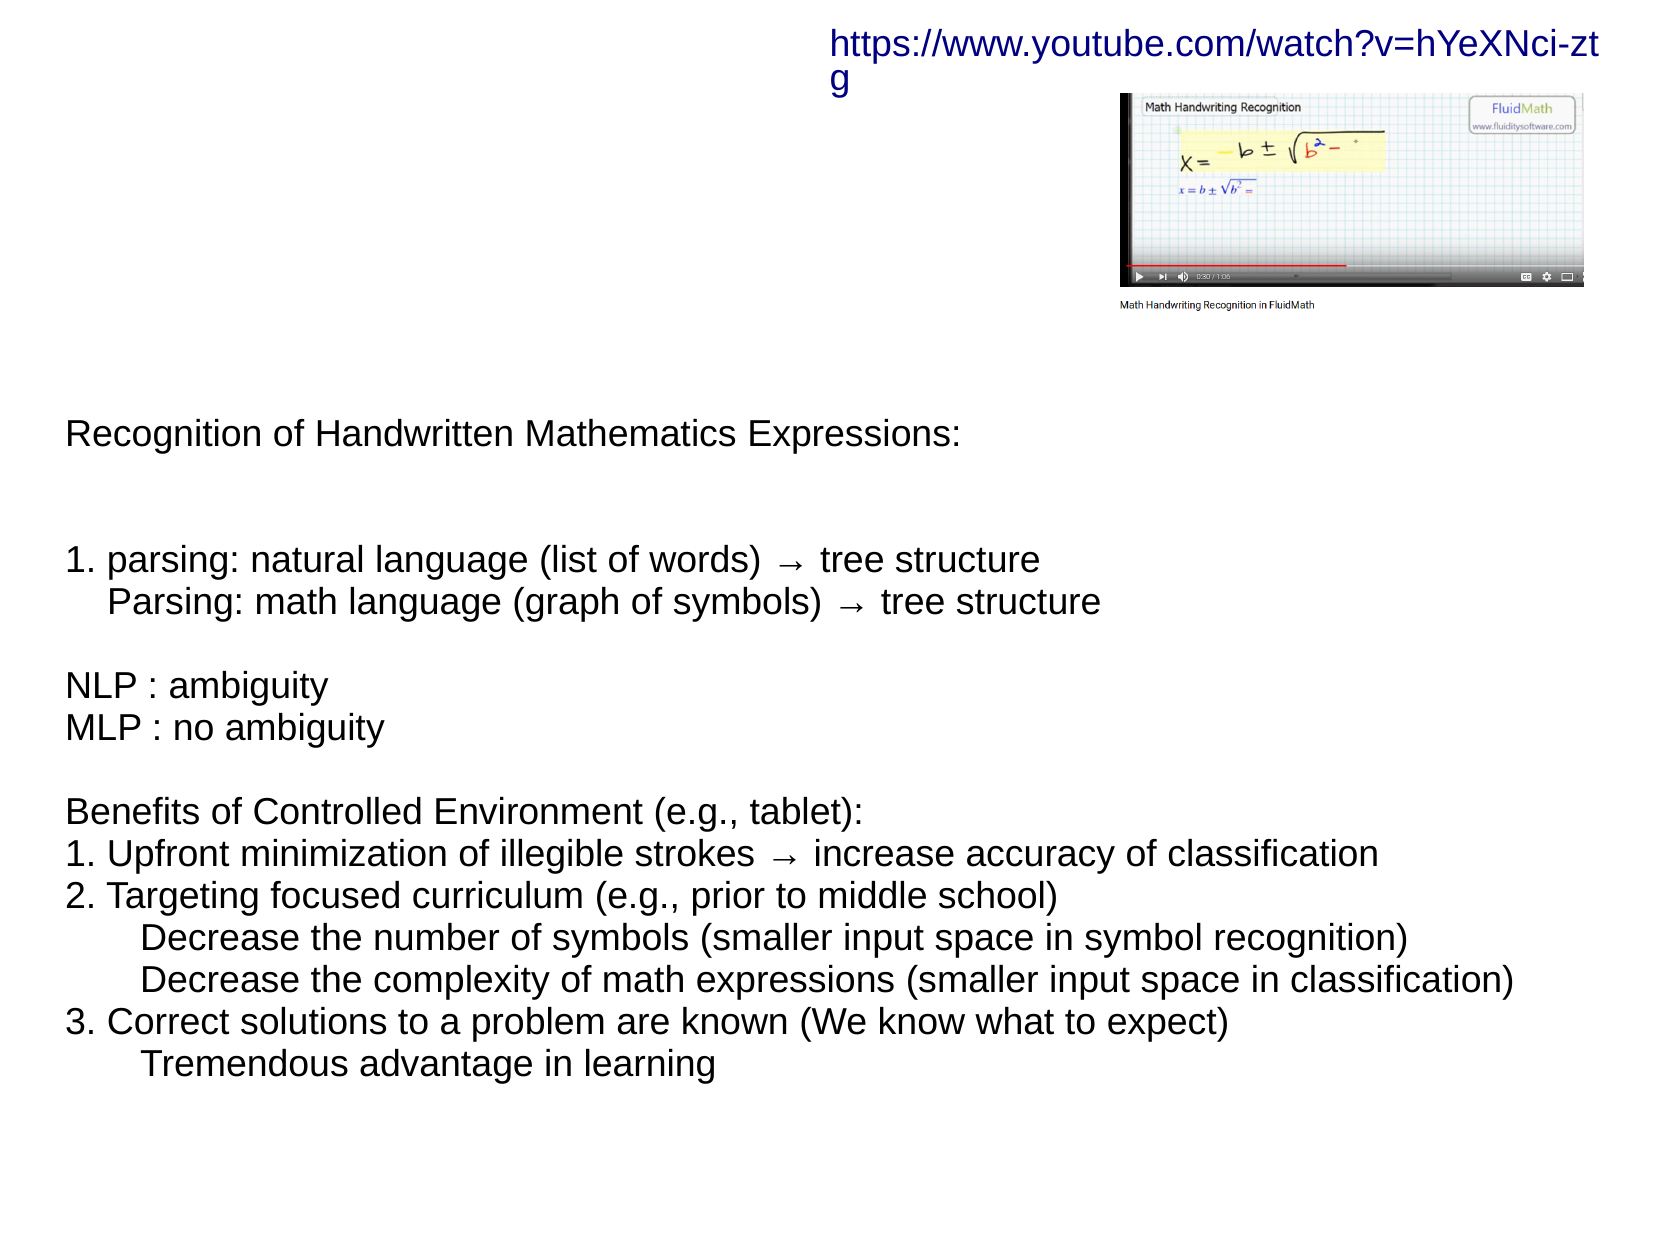

https://www.youtube.com/watch?v=hYeXNci-ztg
Recognition of Handwritten Mathematics Expressions:
1. parsing: natural language (list of words) → tree structure
 Parsing: math language (graph of symbols) → tree structure
NLP : ambiguity
MLP : no ambiguity
Benefits of Controlled Environment (e.g., tablet):
1. Upfront minimization of illegible strokes → increase accuracy of classification
2. Targeting focused curriculum (e.g., prior to middle school)
	Decrease the number of symbols (smaller input space in symbol recognition)
	Decrease the complexity of math expressions (smaller input space in classification)
3. Correct solutions to a problem are known (We know what to expect)
	Tremendous advantage in learning